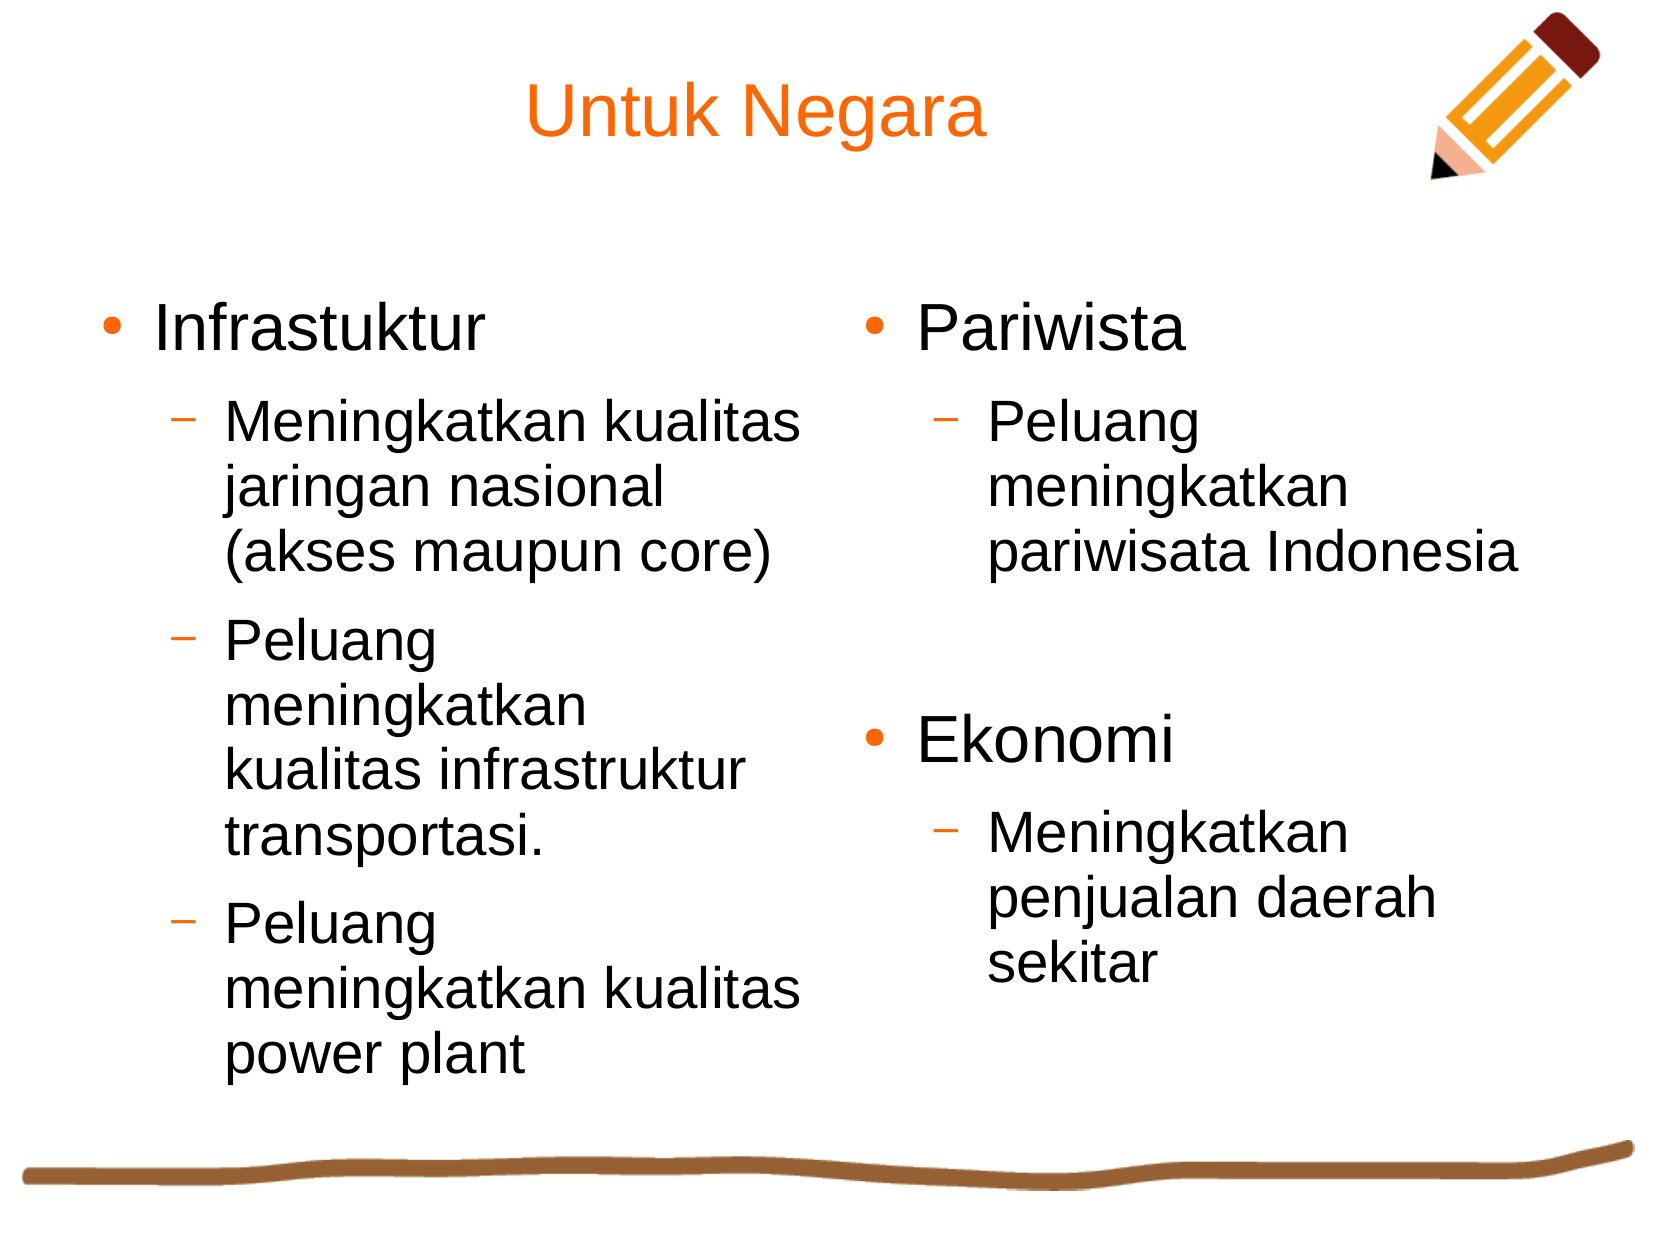

# Untuk Negara
Infrastuktur
Meningkatkan kualitas jaringan nasional (akses maupun core)
Peluang meningkatkan kualitas infrastruktur transportasi.
Peluang meningkatkan kualitas power plant
Pariwista
Peluang meningkatkan pariwisata Indonesia
Ekonomi
Meningkatkan penjualan daerah sekitar